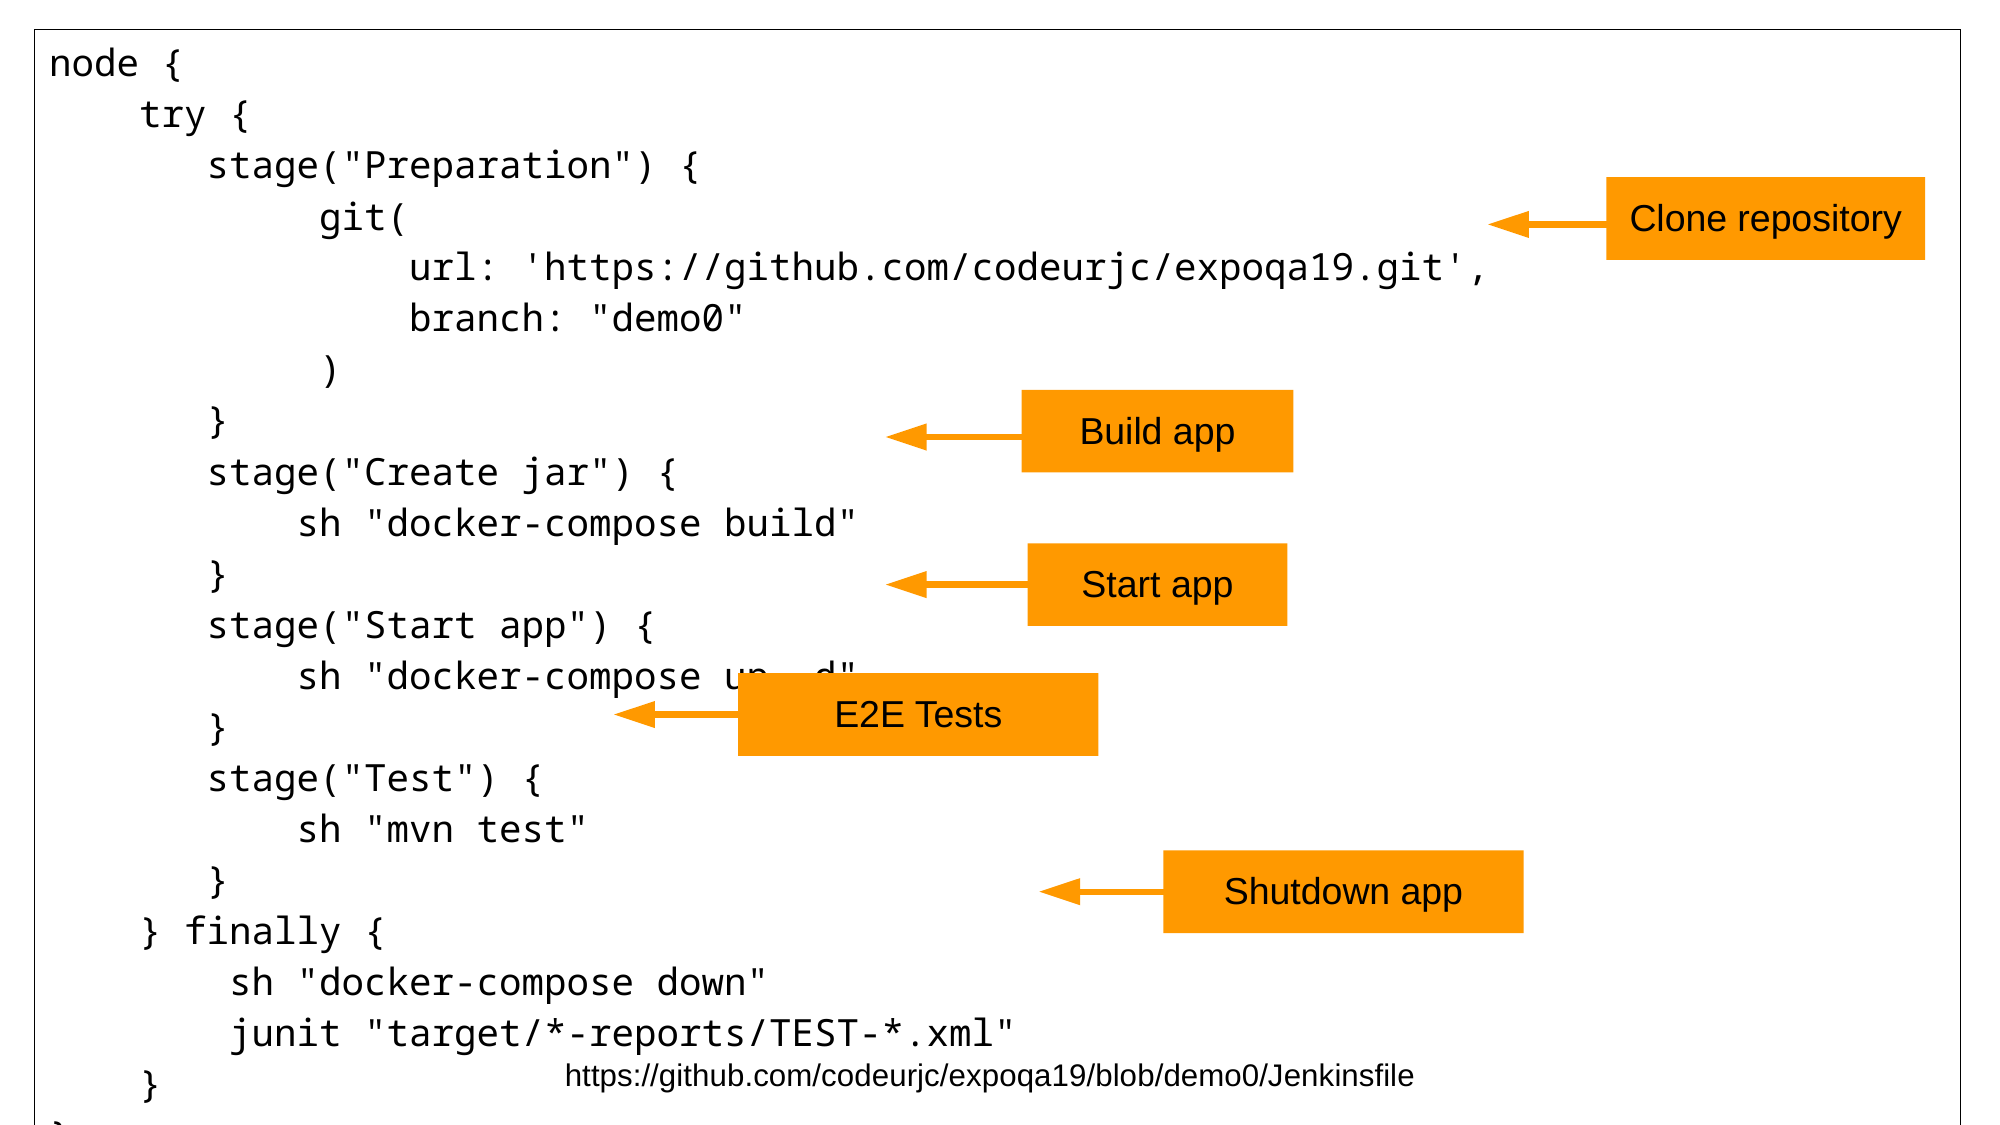

node {
 try {
 stage("Preparation") {
 git(
 url: 'https://github.com/codeurjc/expoqa19.git',
 branch: "demo0"
 )
 }
 stage("Create jar") {
 sh "docker-compose build"
 }
 stage("Start app") {
 sh "docker-compose up -d"
 }
 stage("Test") {
 sh "mvn test"
 }
 } finally {
 sh "docker-compose down"
 junit "target/*-reports/TEST-*.xml"
 }
}
# Retrieving SUT Logs
Clone repository
Jenkins Job with Java SUT
Clone repository
Create SUT .jar
Start .jar execution (gathering logs)
Execute tests against SUT
Sutdown SUT
Archive logs
If success, archive .jar
Build app
Start app
E2E Tests
Shutdown app
https://github.com/codeurjc/expoqa19/blob/demo0/Jenkinsfile